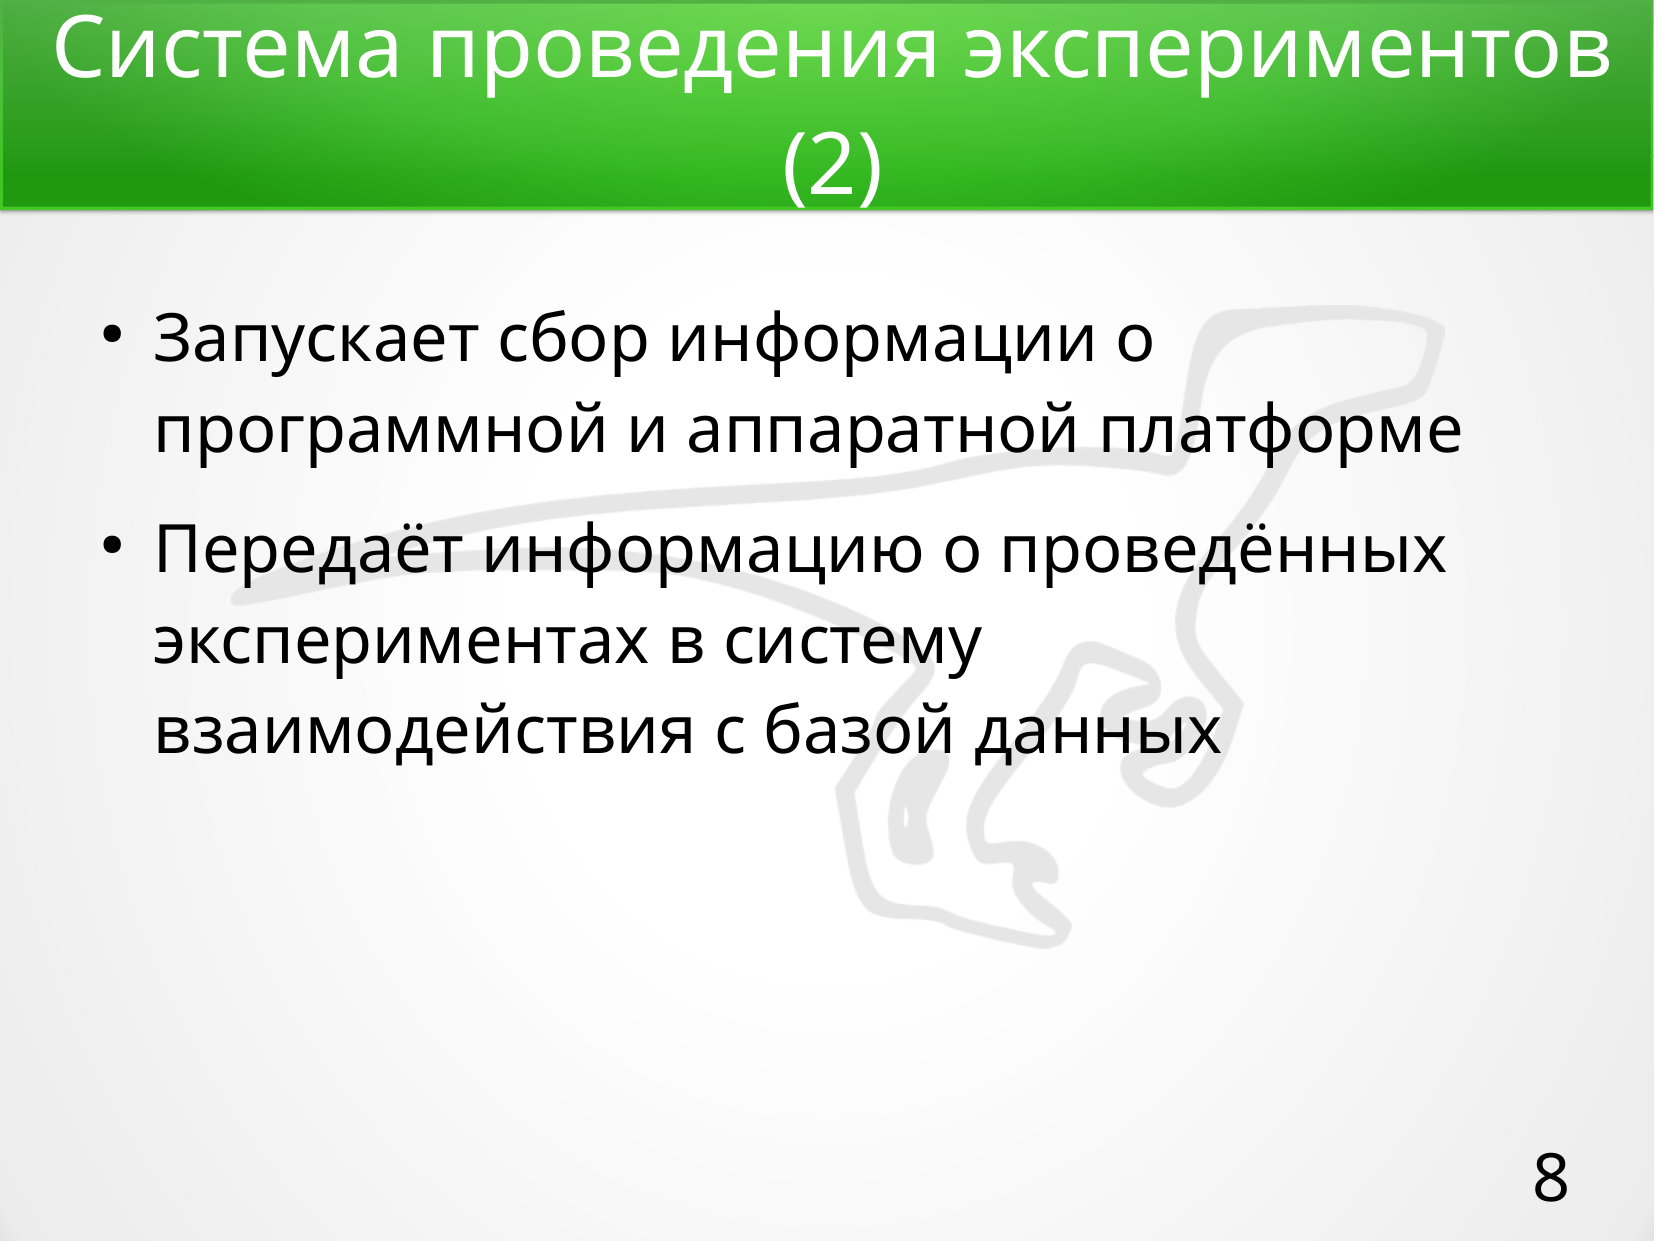

# Система проведения экспериментов (2)
Запускает сбор информации о программной и аппаратной платформе
Передаёт информацию о проведённых экспериментах в систему взаимодействия с базой данных
8